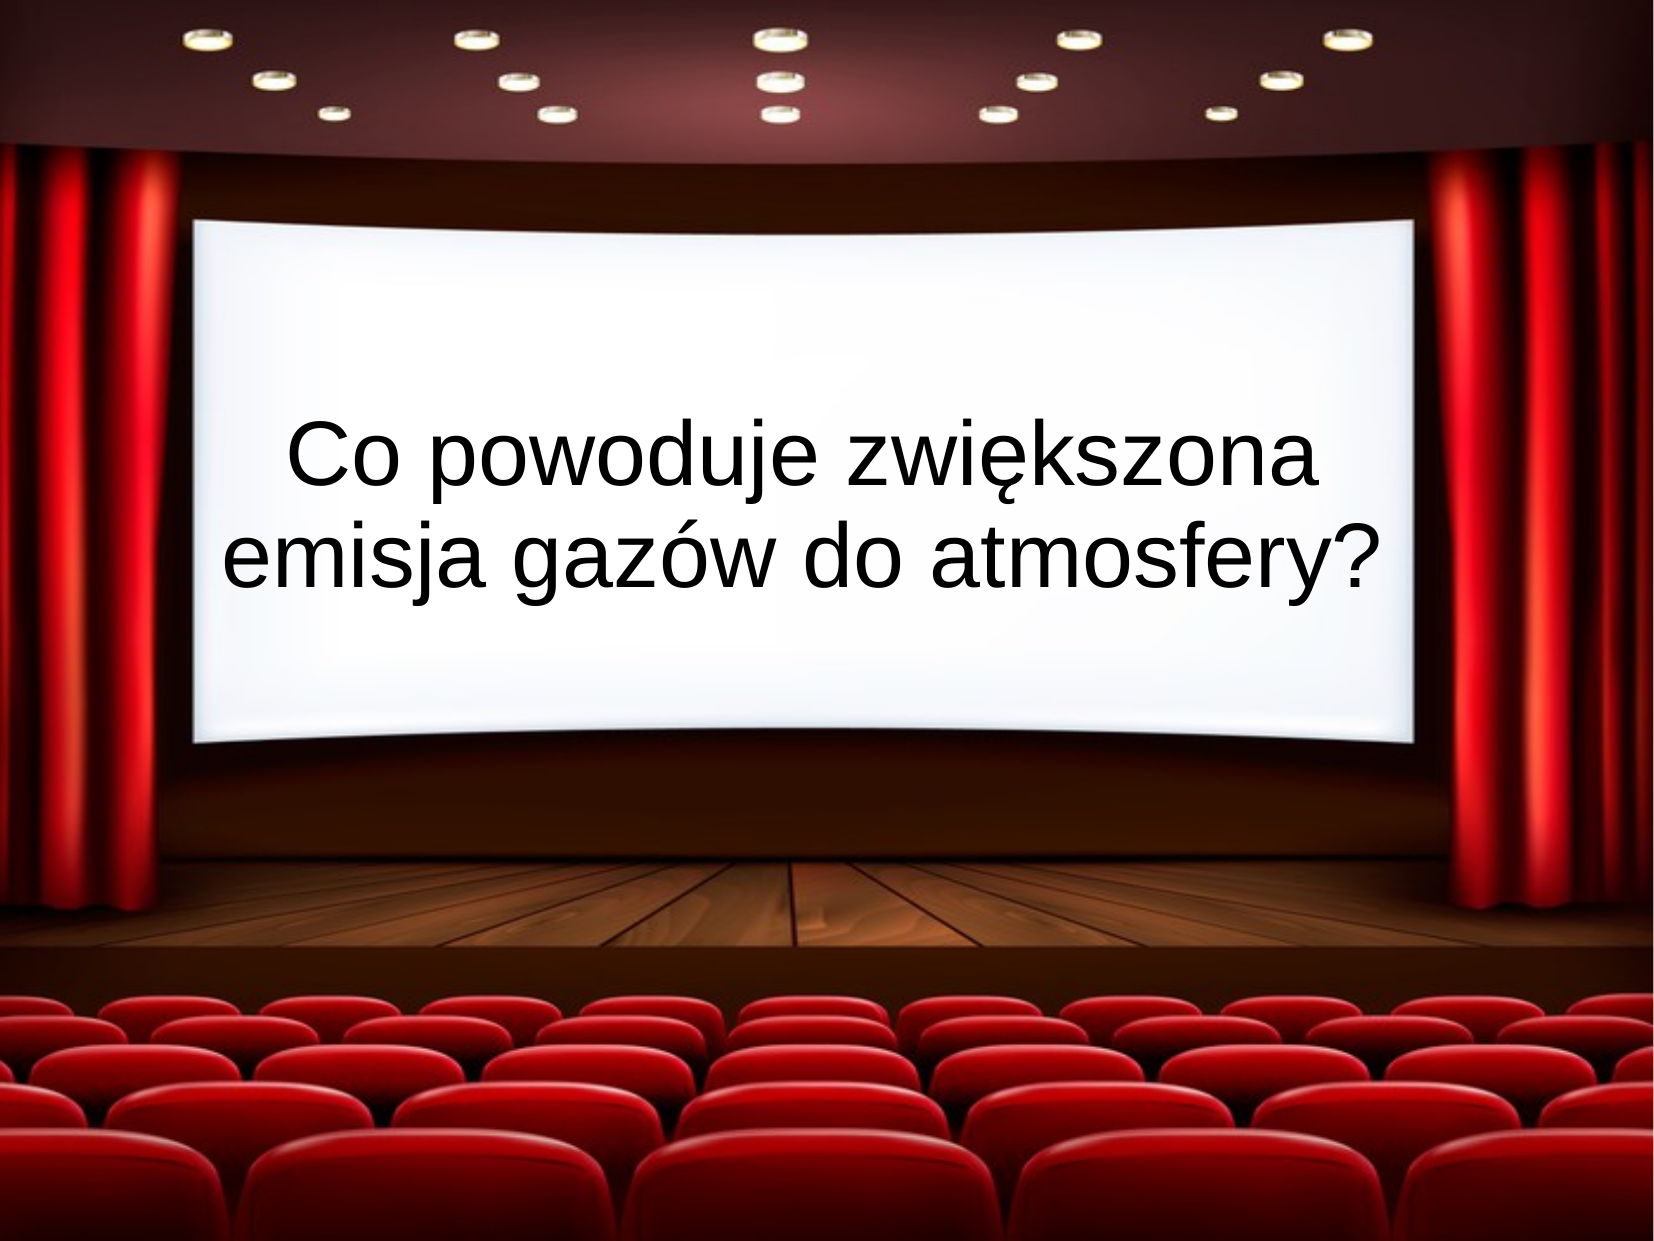

# Co powoduje zwiększona emisja gazów do atmosfery?